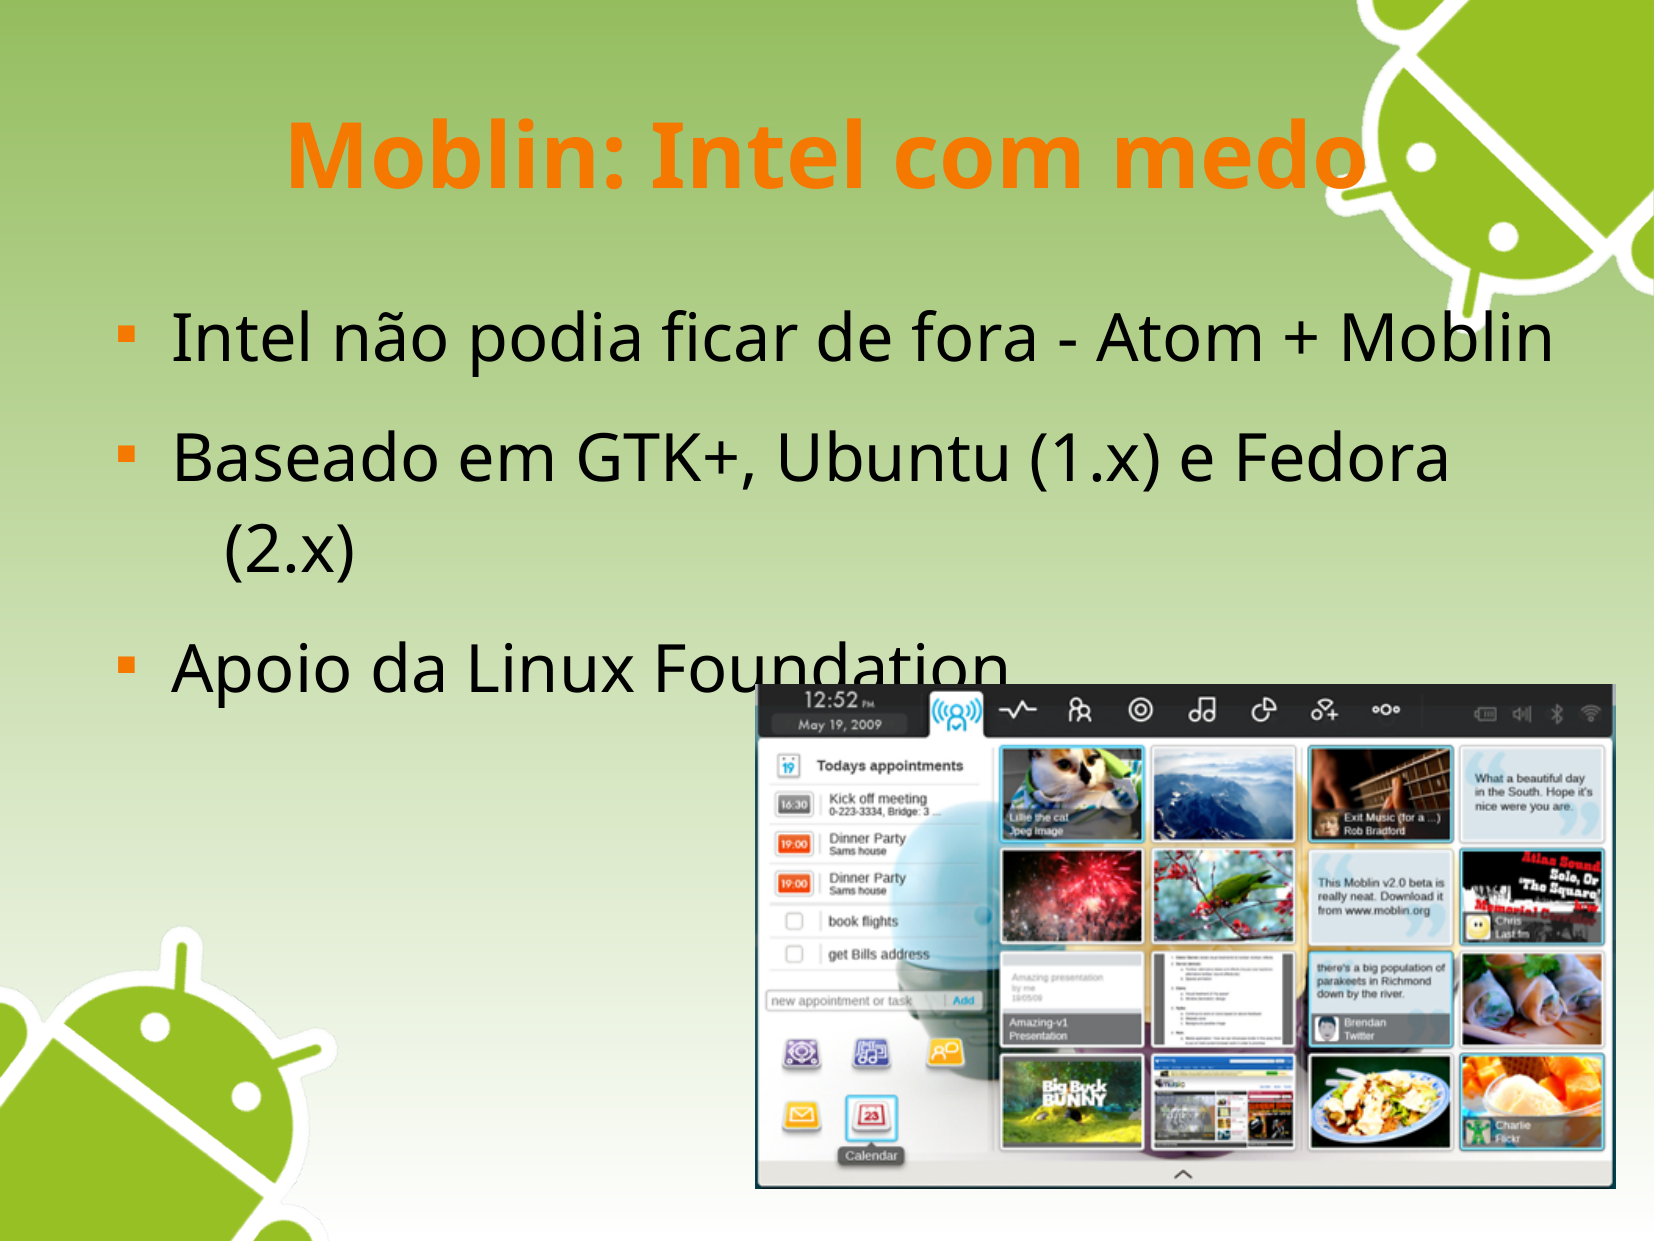

# Moblin: Intel com medo
Intel não podia ficar de fora - Atom + Moblin
Baseado em GTK+, Ubuntu (1.x) e Fedora (2.x)
Apoio da Linux Foundation